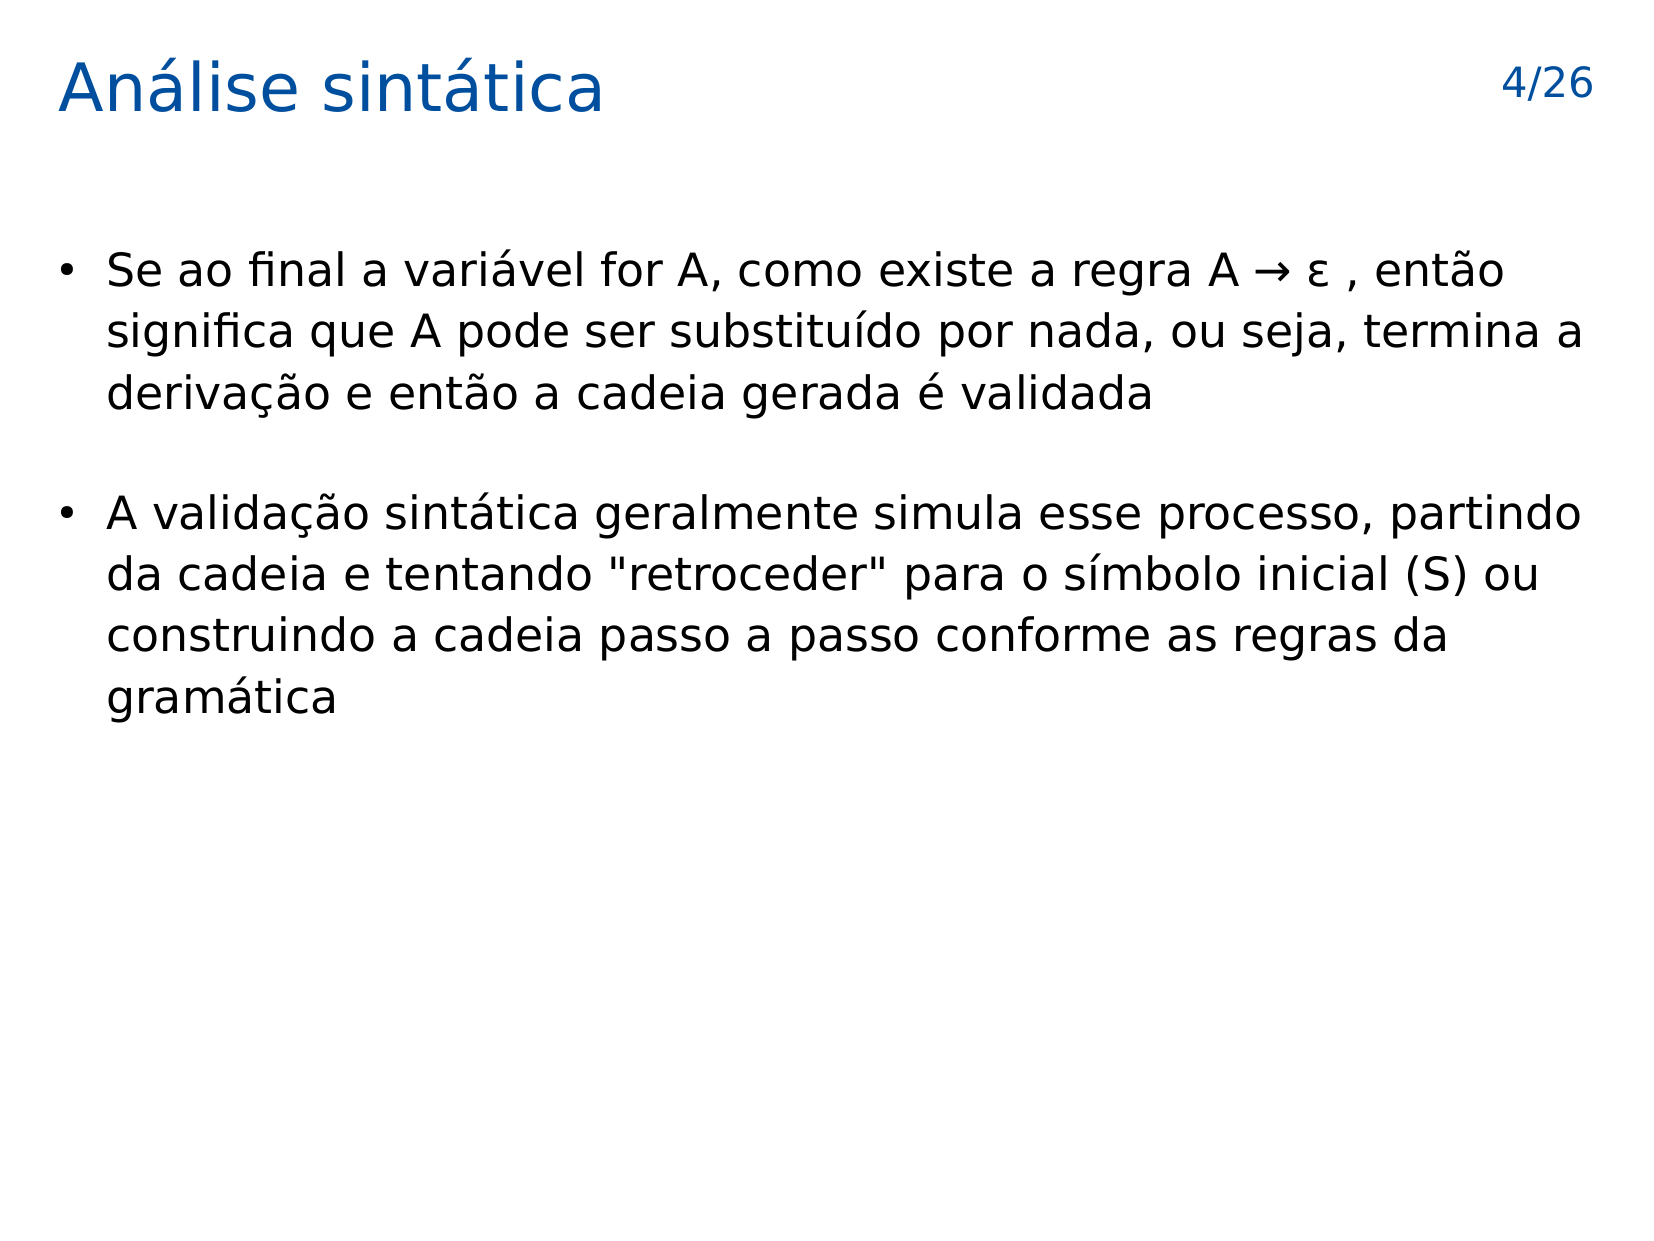

# Análise sintática
4
Se ao final a variável for A, como existe a regra A → ε , então significa que A pode ser substituído por nada, ou seja, termina a derivação e então a cadeia gerada é validada
A validação sintática geralmente simula esse processo, partindo da cadeia e tentando "retroceder" para o símbolo inicial (S) ou construindo a cadeia passo a passo conforme as regras da gramática